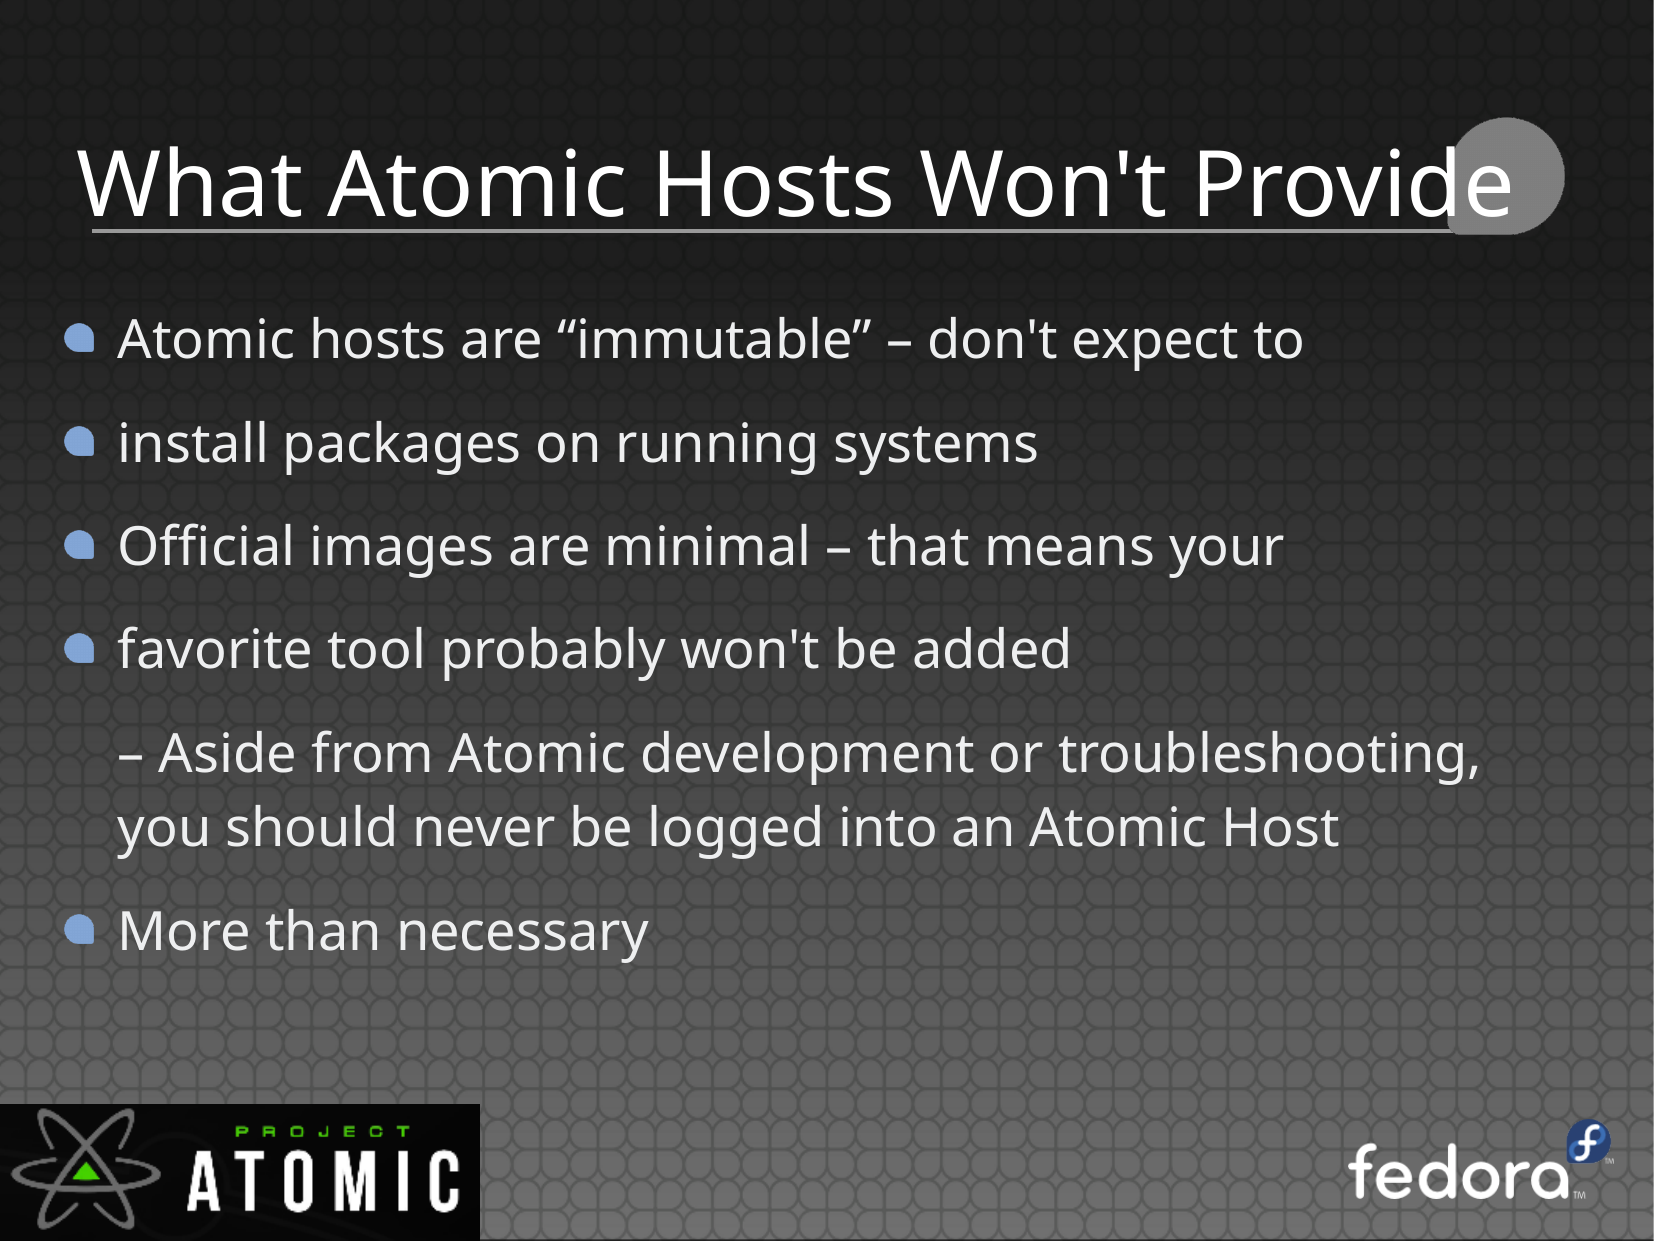

# What Atomic Hosts Won't Provide
Atomic hosts are “immutable” – don't expect to
install packages on running systems
Official images are minimal – that means your
favorite tool probably won't be added
– Aside from Atomic development or troubleshooting, you should never be logged into an Atomic Host
More than necessary